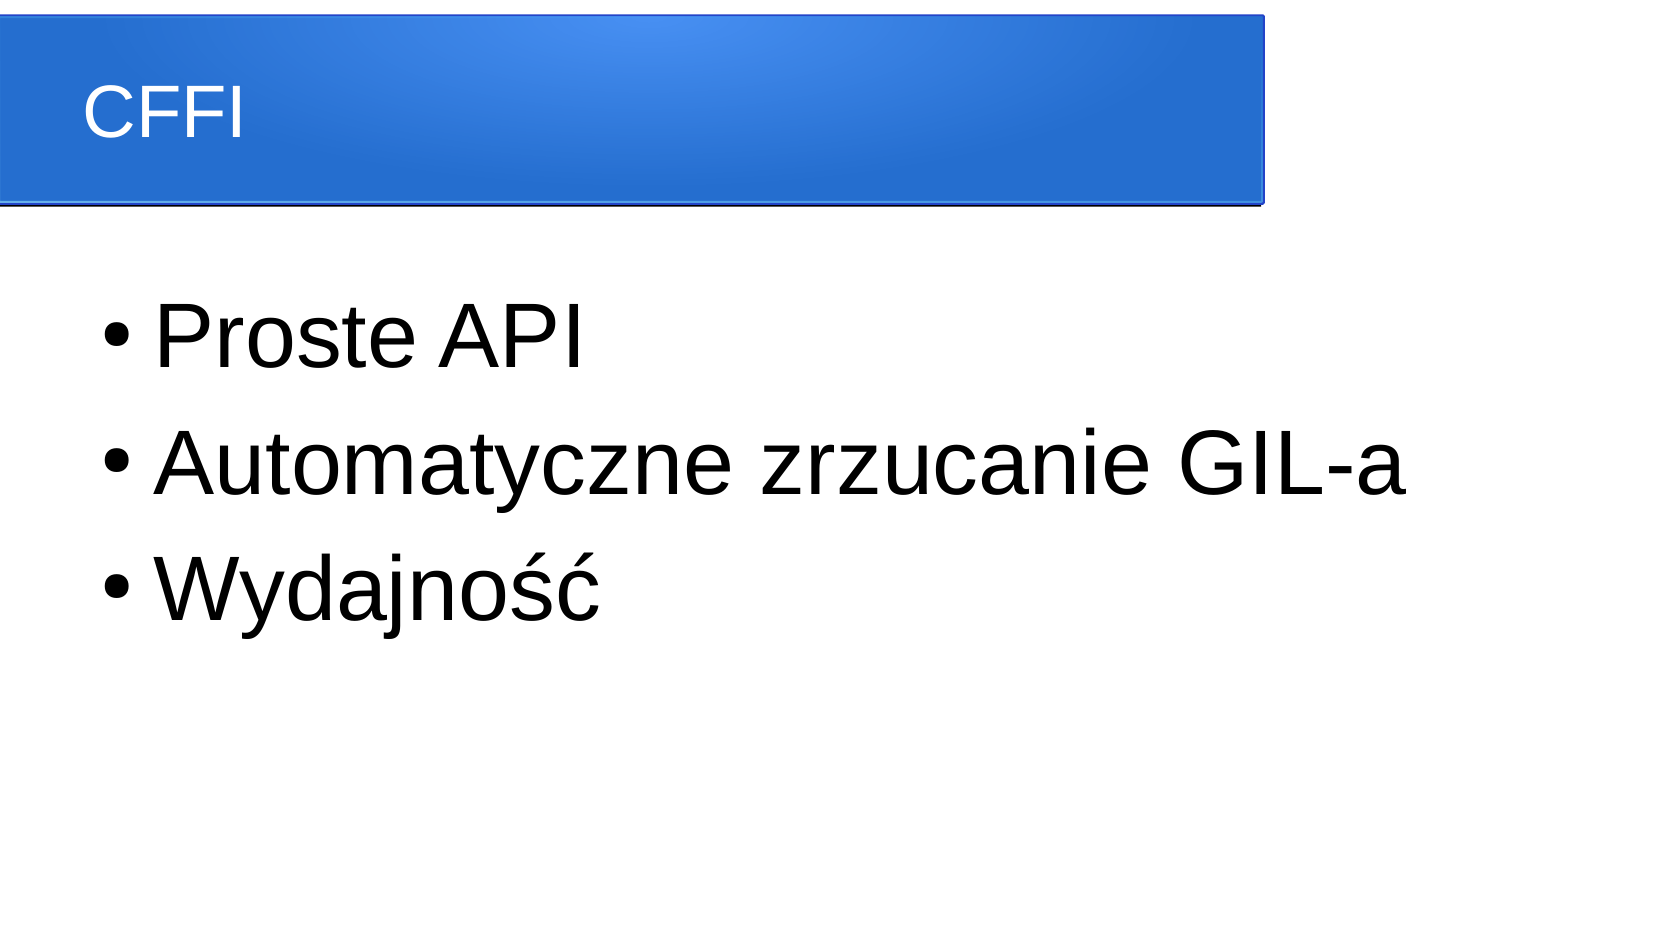

# CFFI
Proste API
Automatyczne zrzucanie GIL-a
Wydajność